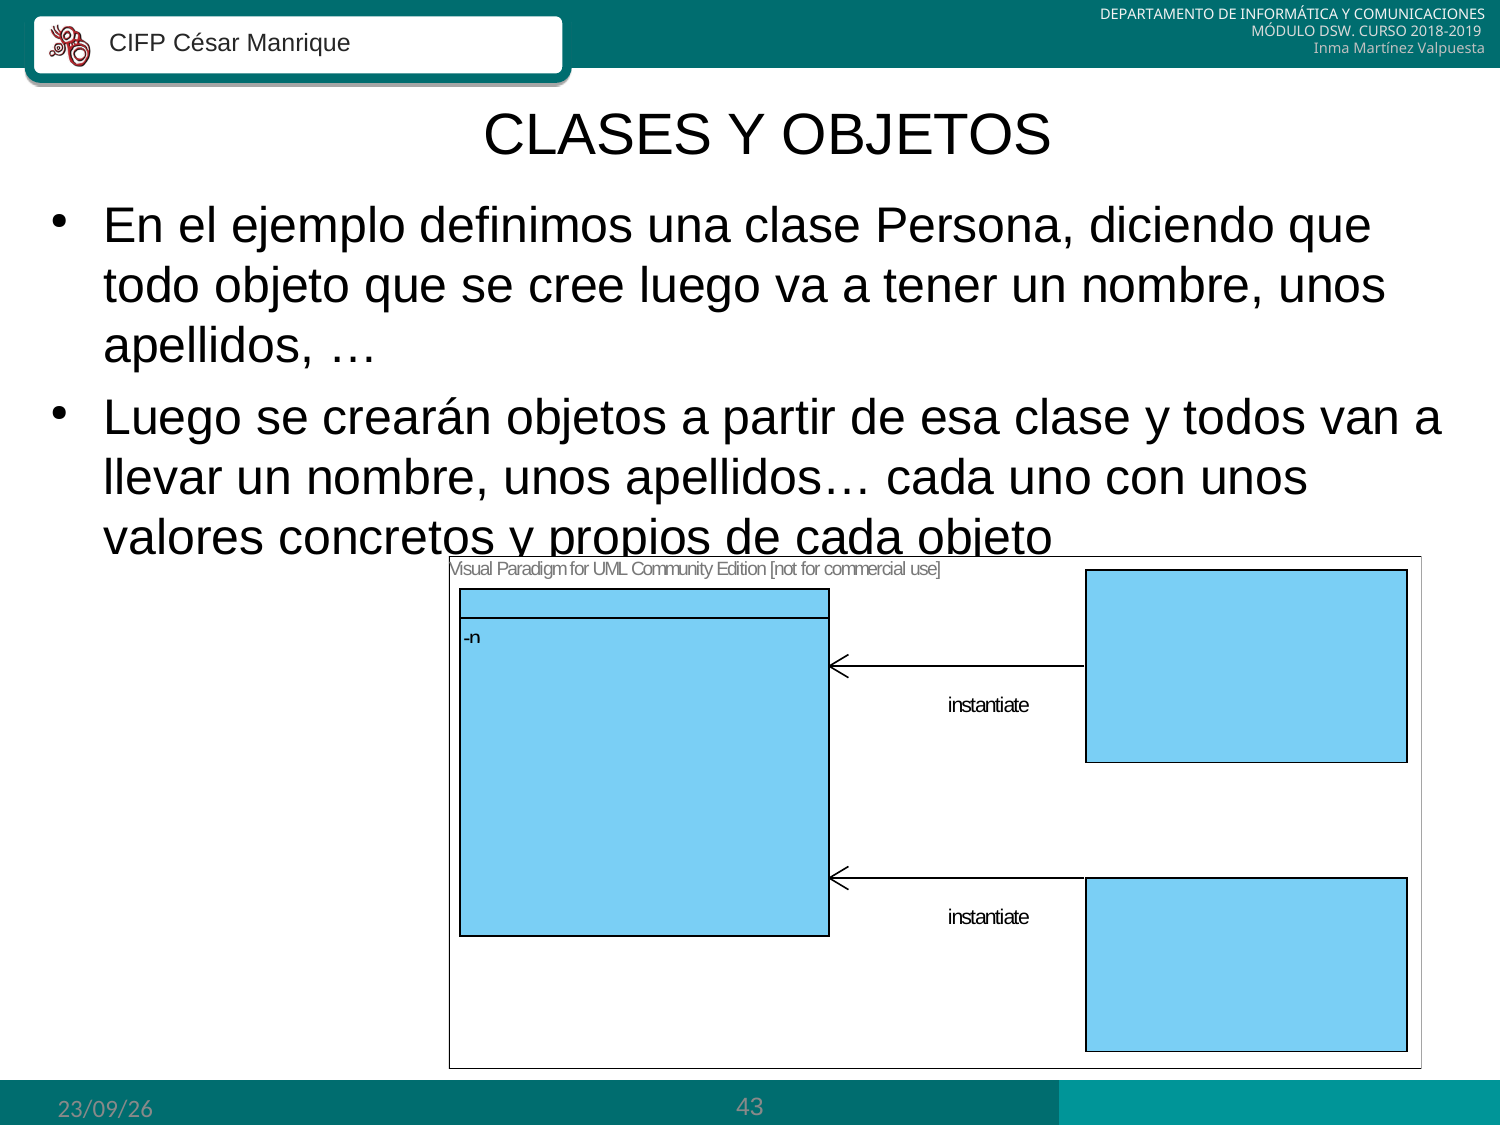

# CLASES Y OBJETOS
En el ejemplo definimos una clase Persona, diciendo que todo objeto que se cree luego va a tener un nombre, unos apellidos, …
Luego se crearán objetos a partir de esa clase y todos van a llevar un nombre, unos apellidos… cada uno con unos valores concretos y propios de cada objeto